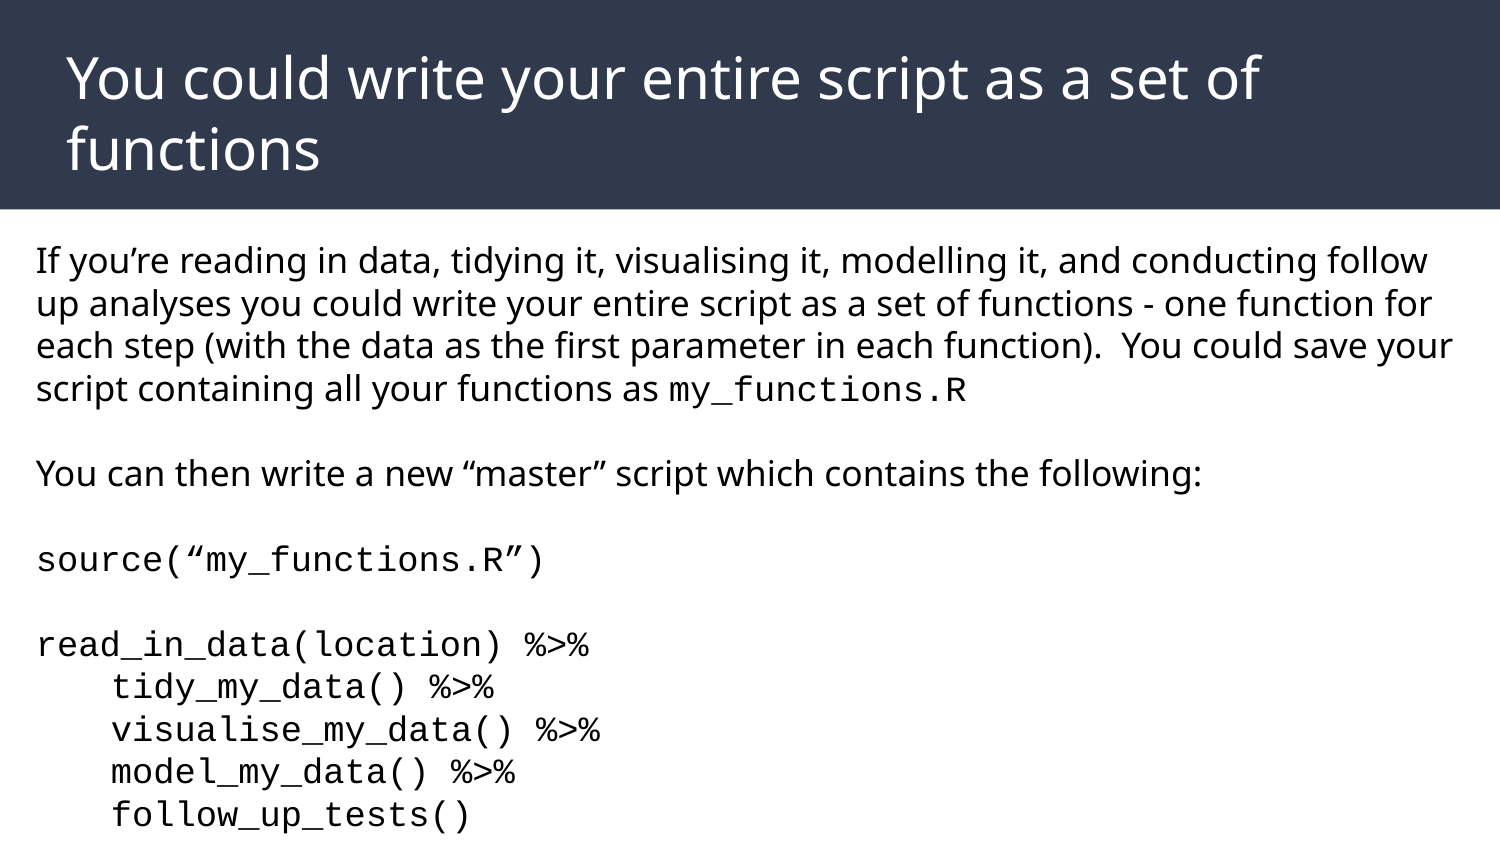

# You could write your entire script as a set of functions
If you’re reading in data, tidying it, visualising it, modelling it, and conducting follow up analyses you could write your entire script as a set of functions - one function for each step (with the data as the first parameter in each function). You could save your script containing all your functions as my_functions.R
You can then write a new “master” script which contains the following:
source(“my_functions.R”)
read_in_data(location) %>%
tidy_my_data() %>%
visualise_my_data() %>%
model_my_data() %>%
follow_up_tests()